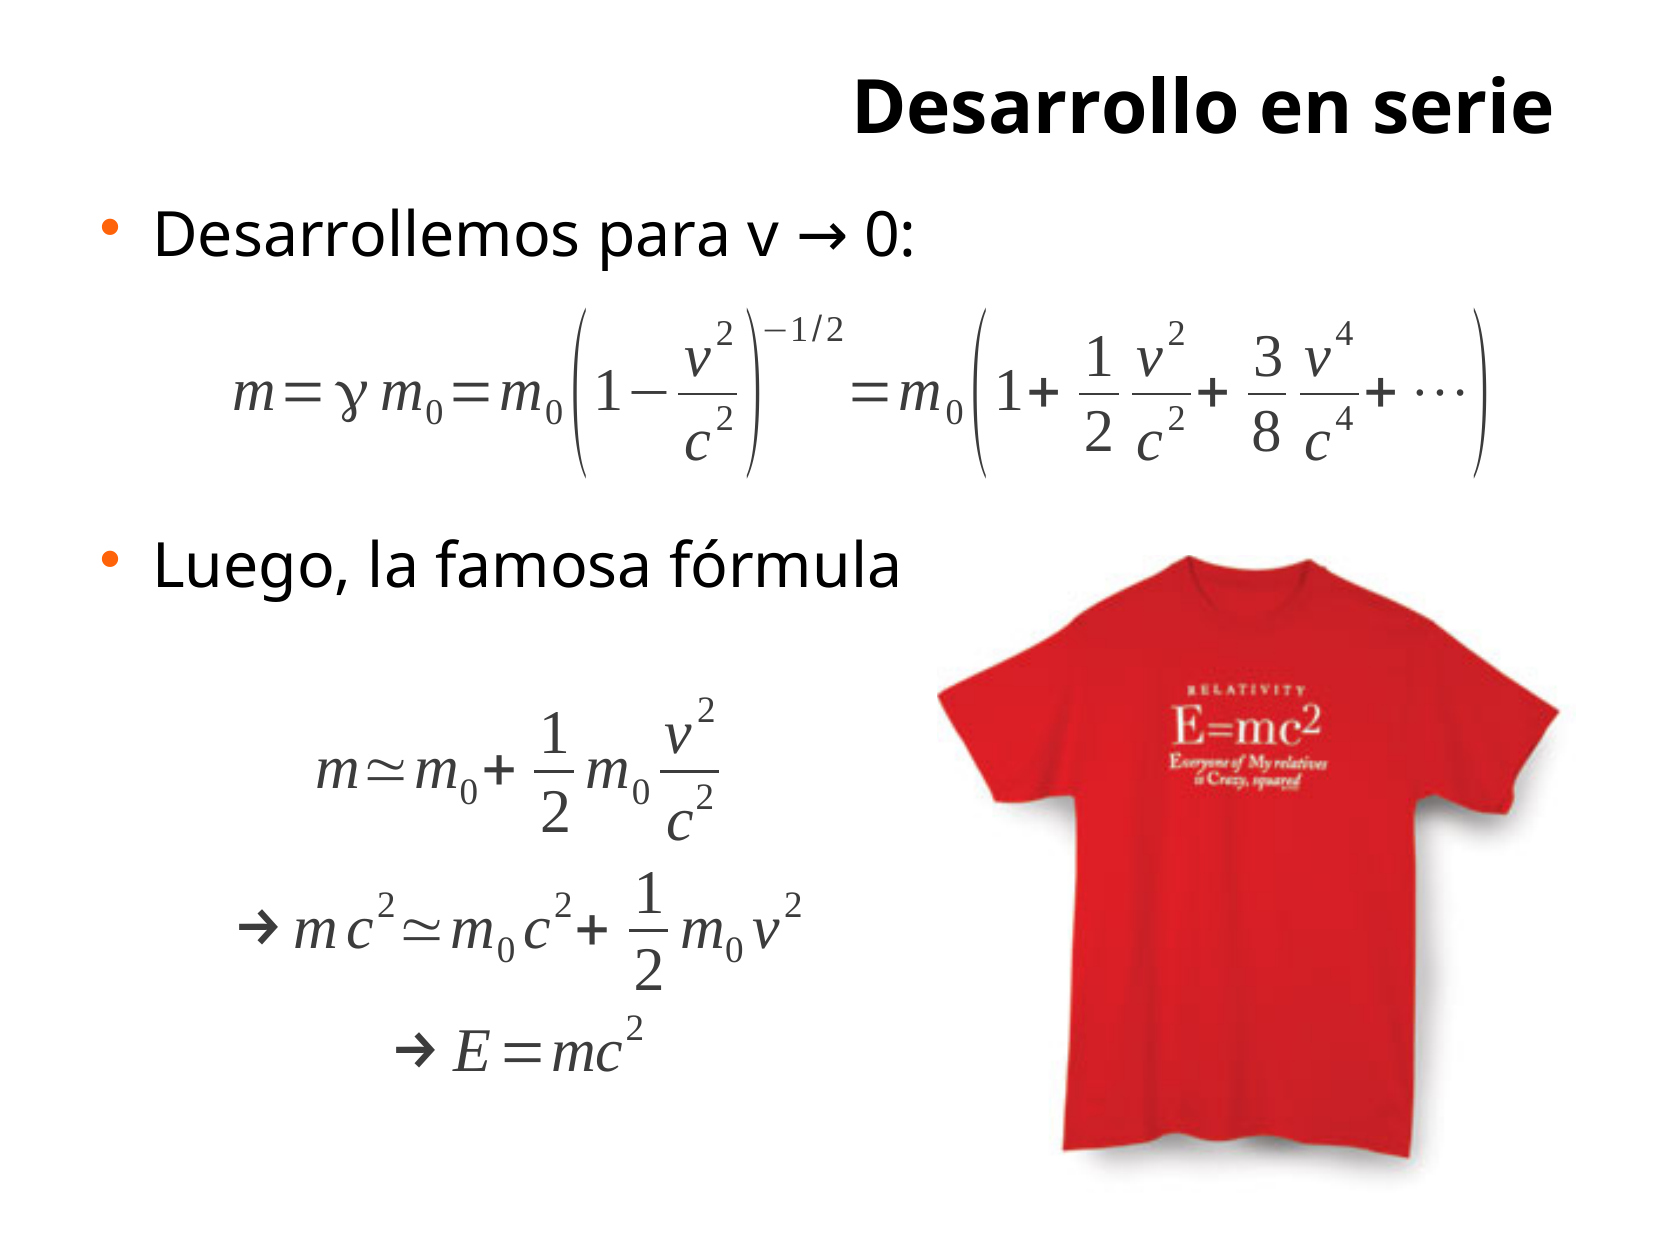

# Desarrollo en serie
Desarrollemos para v → 0:
Luego, la famosa fórmula